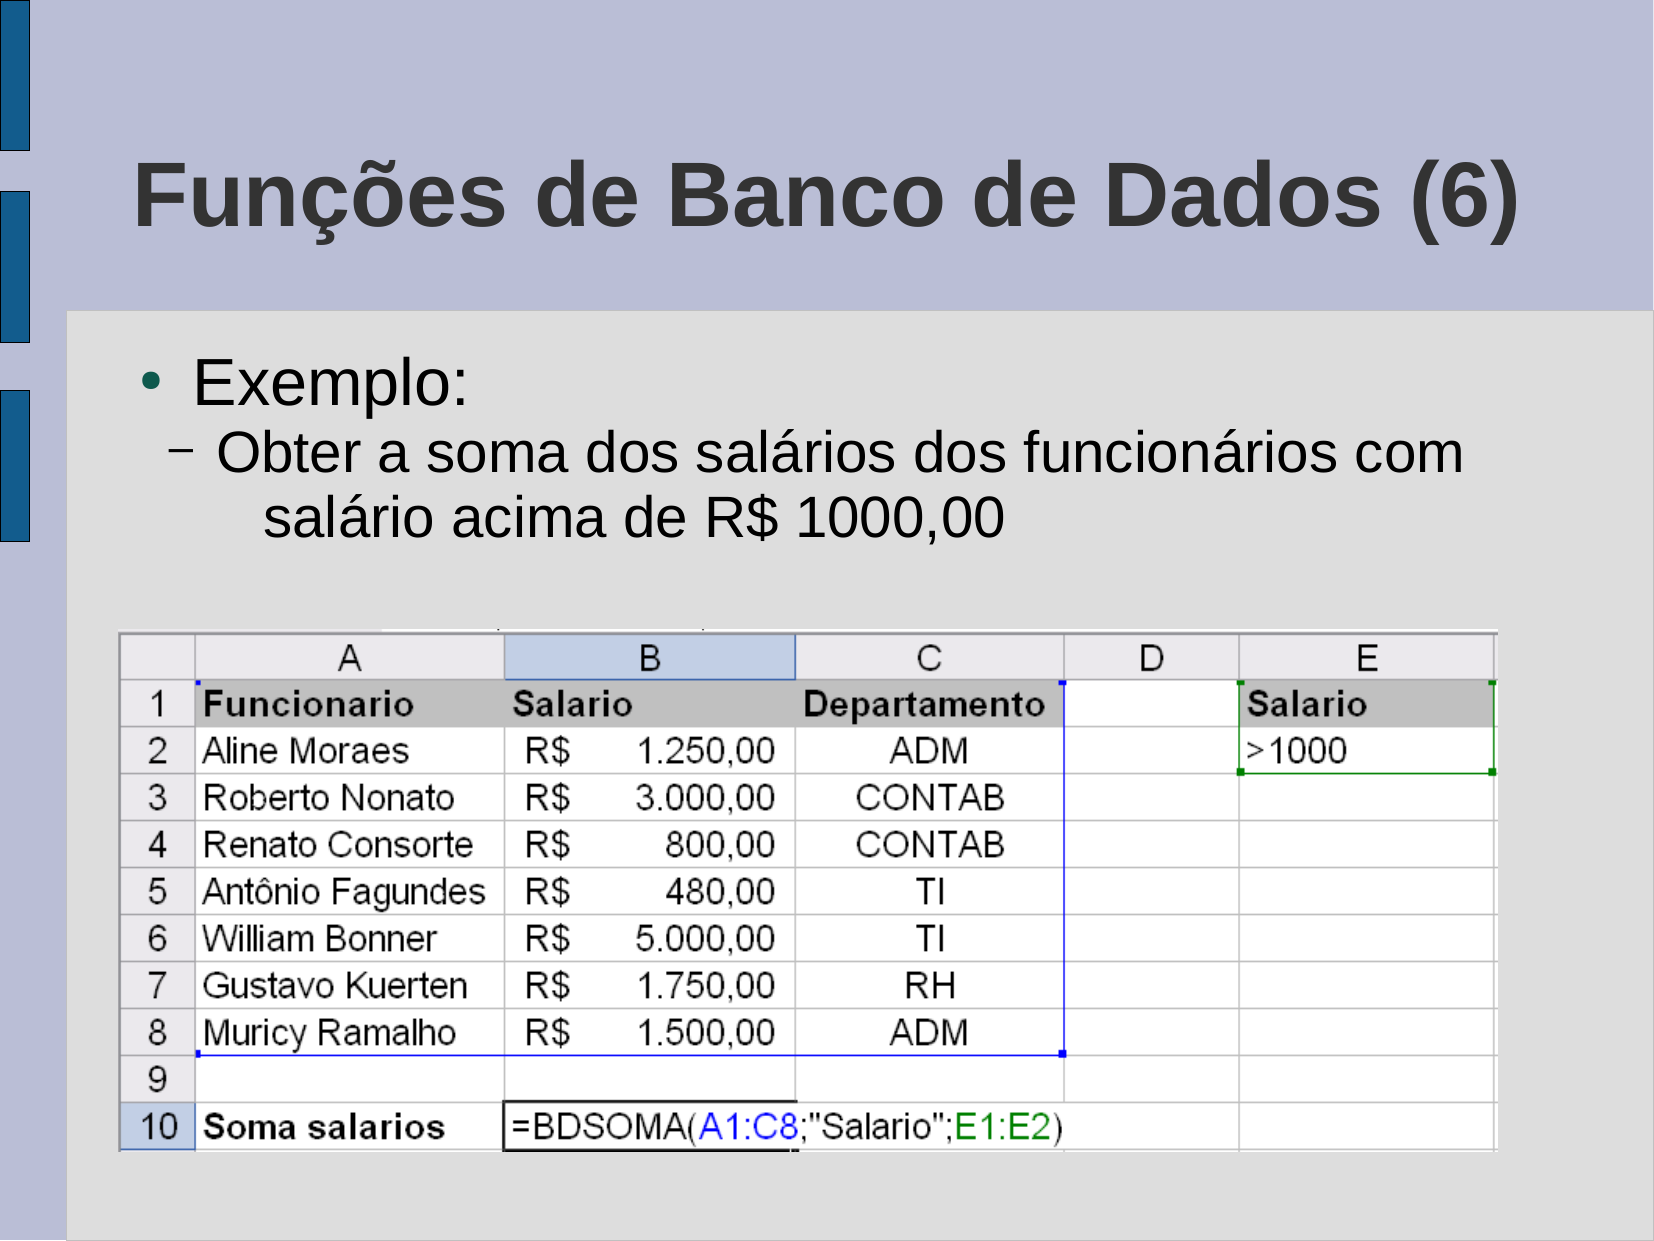

# Funções de Banco de Dados (6)
Exemplo:
Obter a soma dos salários dos funcionários com salário acima de R$ 1000,00